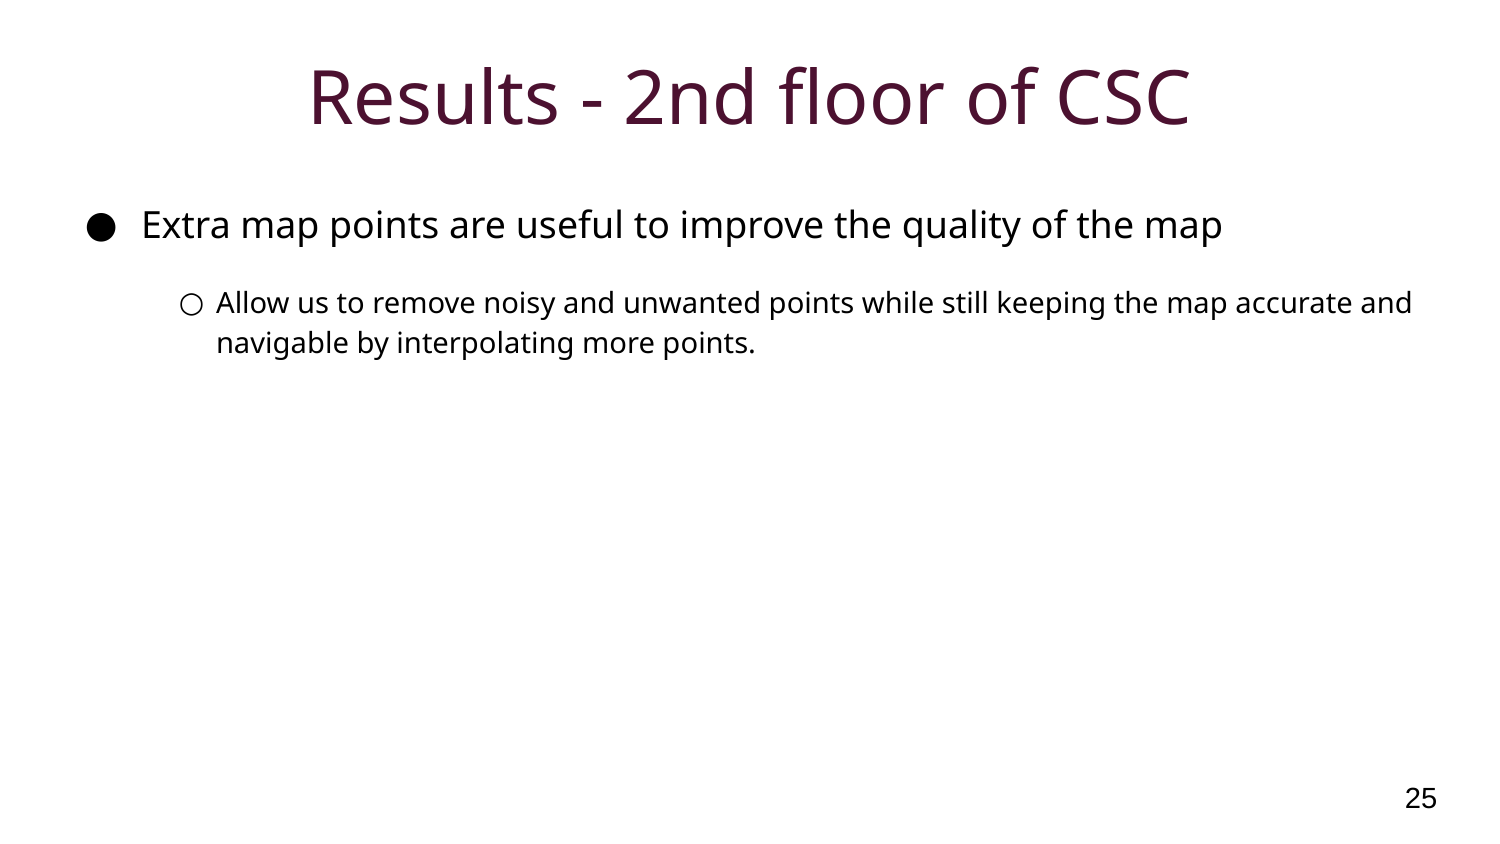

# Results - 2nd floor of CSC
Extra map points are useful to improve the quality of the map
Allow us to remove noisy and unwanted points while still keeping the map accurate and navigable by interpolating more points.